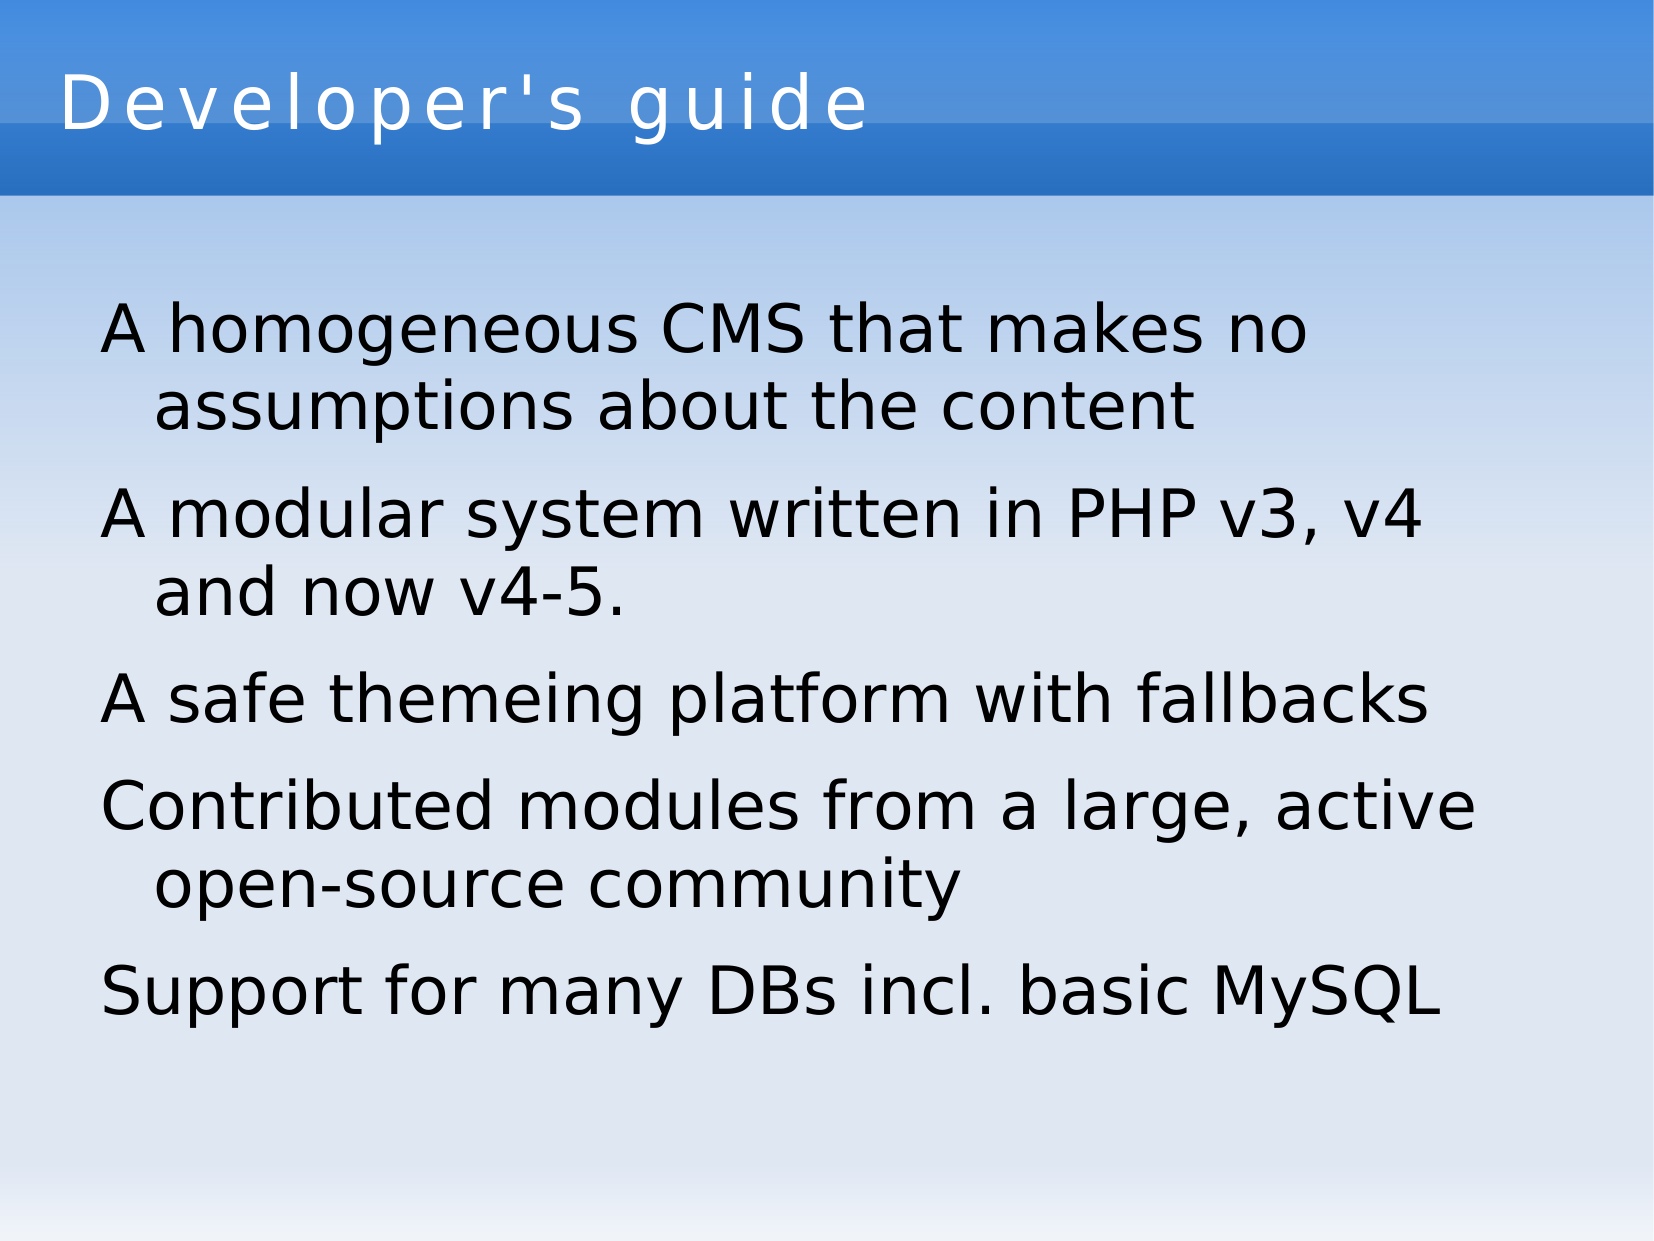

# Developer's guide
A homogeneous CMS that makes no assumptions about the content
A modular system written in PHP v3, v4 and now v4-5.
A safe themeing platform with fallbacks
Contributed modules from a large, active open-source community
Support for many DBs incl. basic MySQL